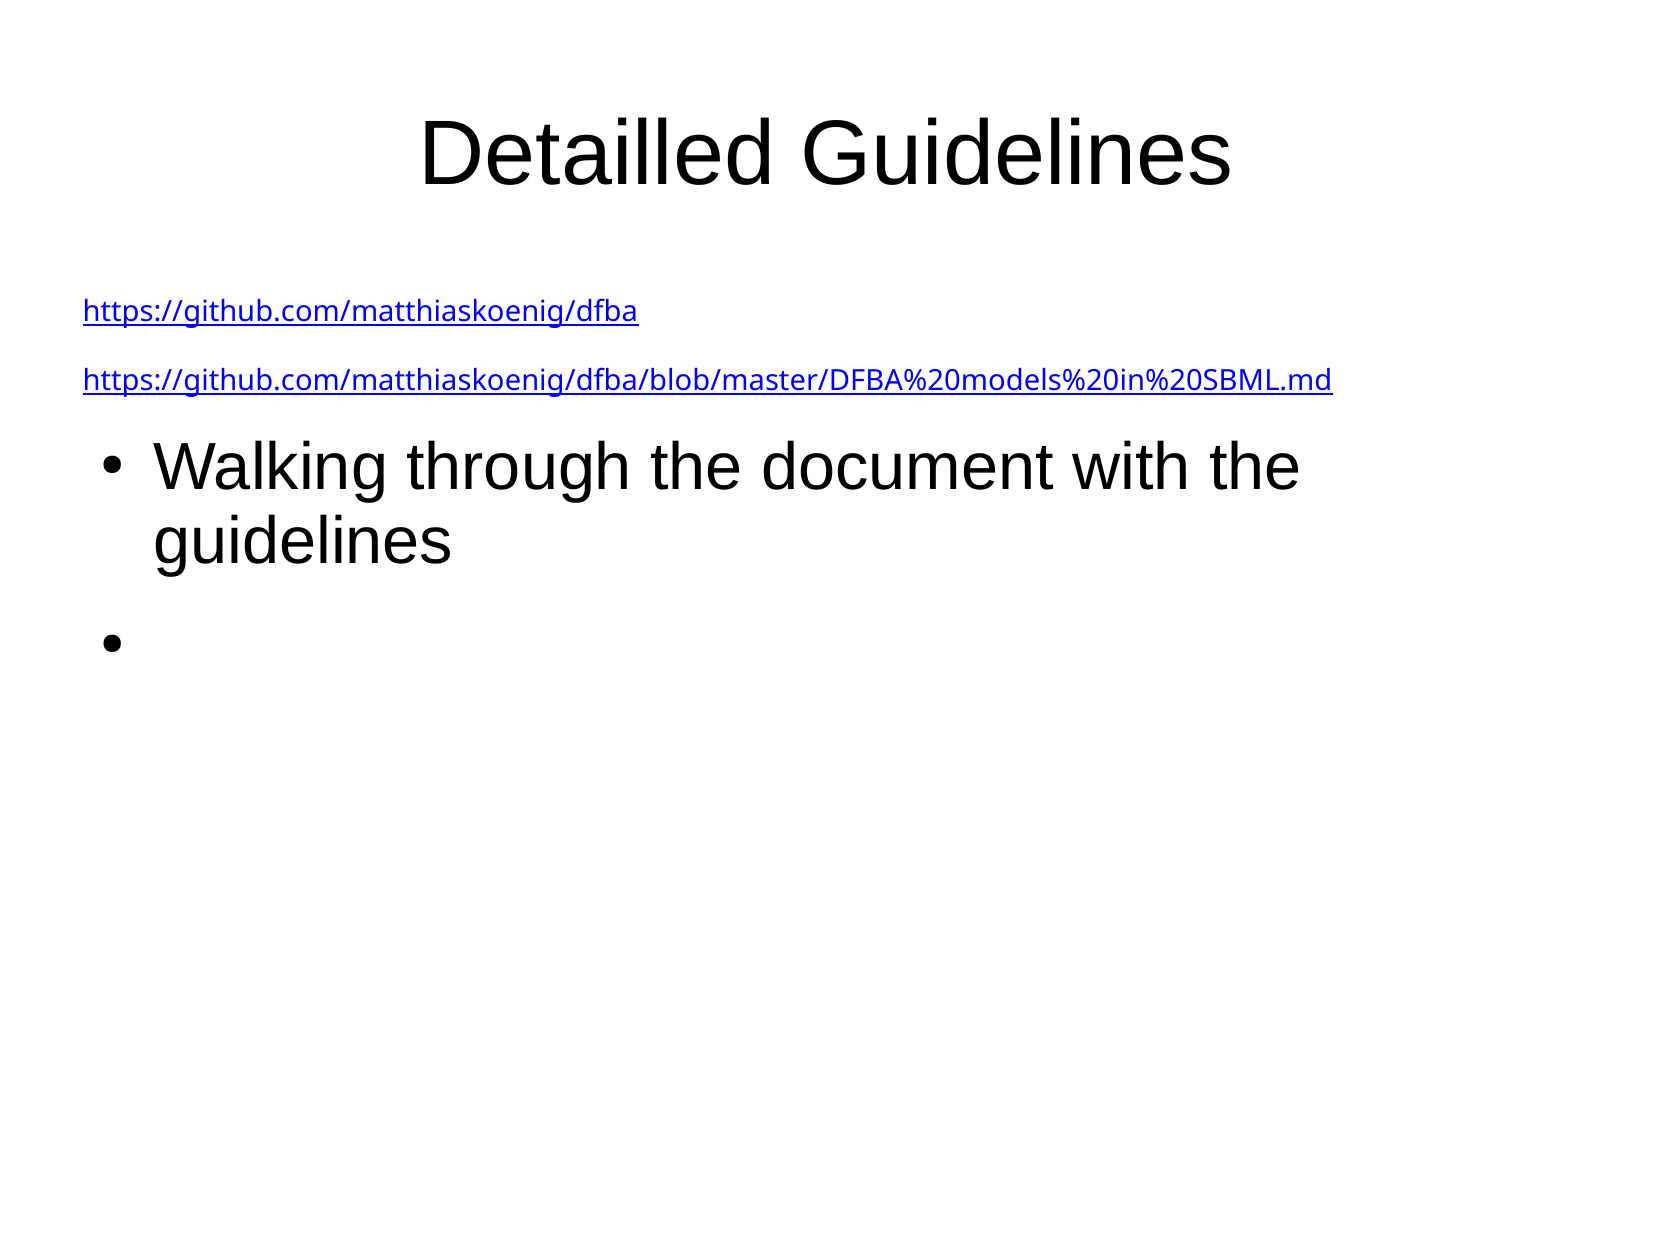

# Detailled Guidelines
https://github.com/matthiaskoenig/dfba
https://github.com/matthiaskoenig/dfba/blob/master/DFBA%20models%20in%20SBML.md
Walking through the document with the guidelines